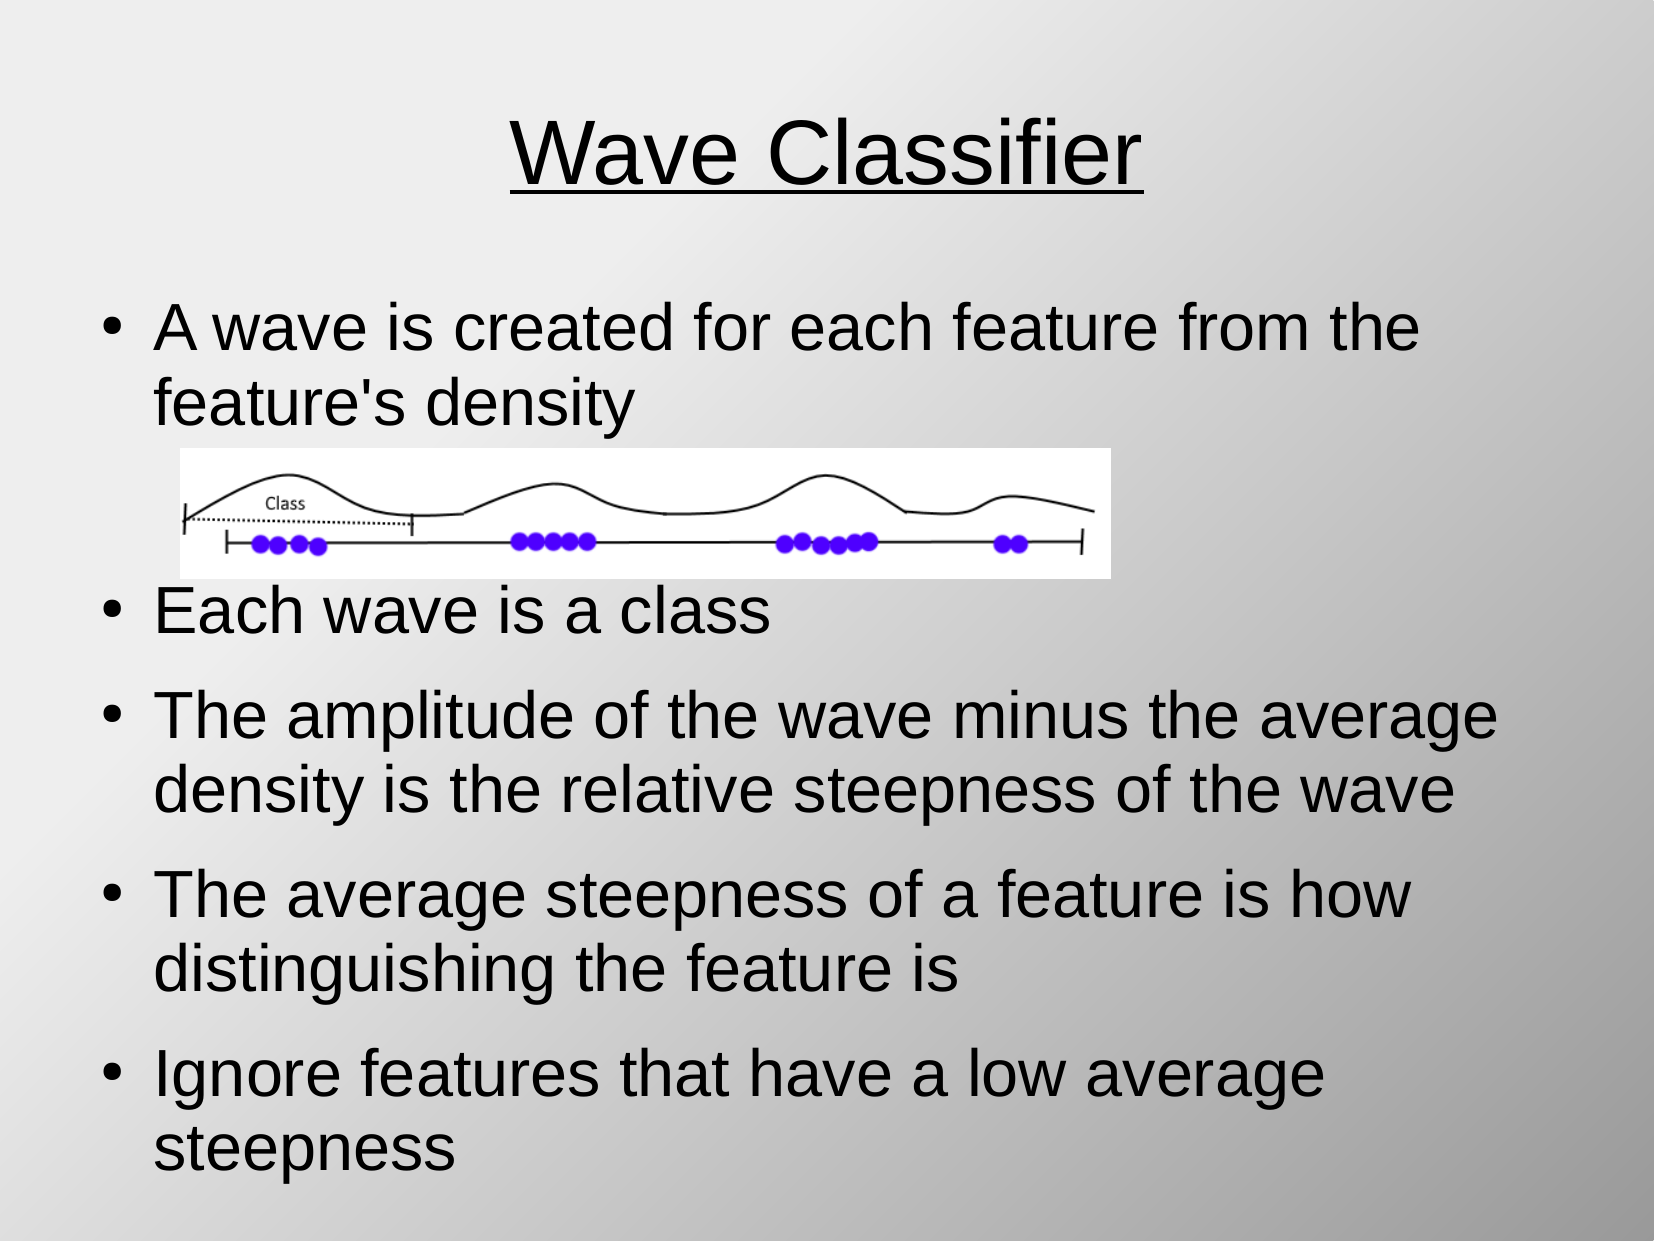

# Wave Classifier
A wave is created for each feature from the feature's density
Each wave is a class
The amplitude of the wave minus the average density is the relative steepness of the wave
The average steepness of a feature is how distinguishing the feature is
Ignore features that have a low average steepness